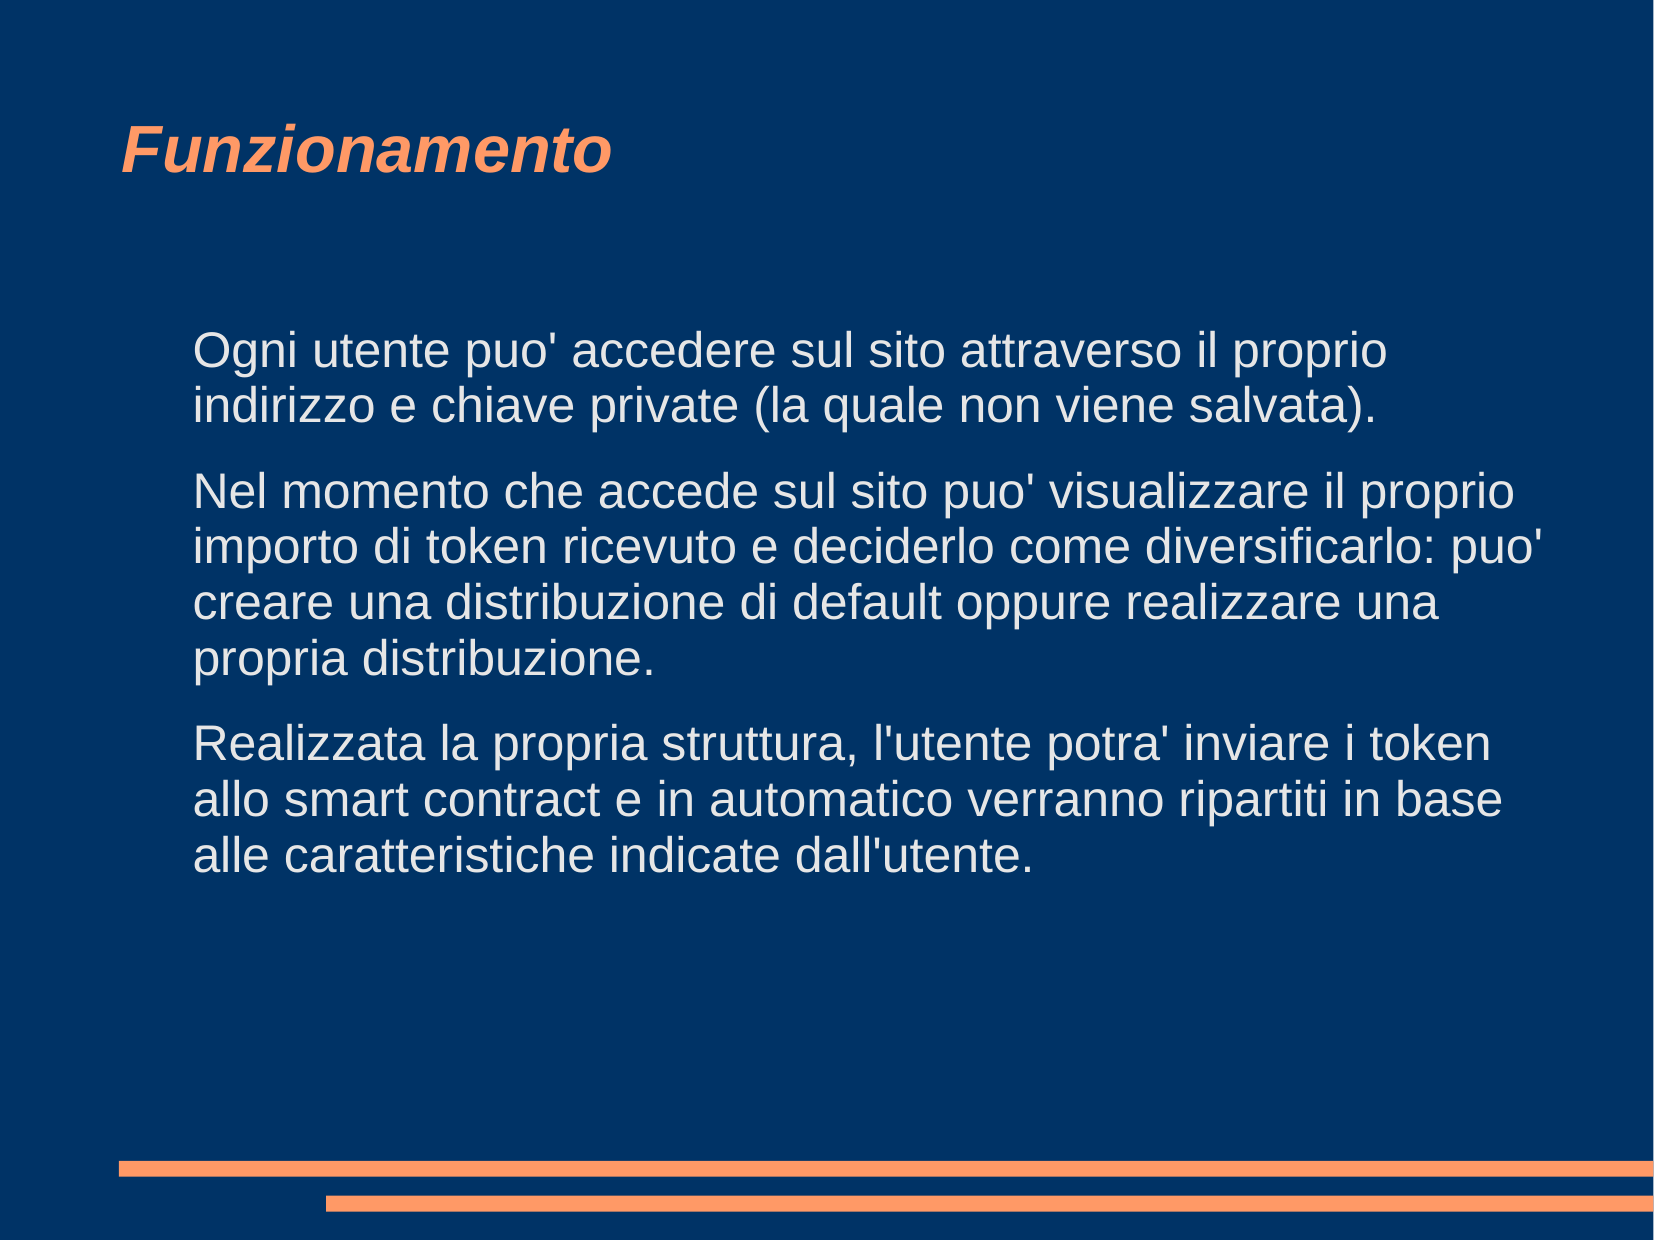

# Funzionamento
Ogni utente puo' accedere sul sito attraverso il proprio indirizzo e chiave private (la quale non viene salvata).
Nel momento che accede sul sito puo' visualizzare il proprio importo di token ricevuto e deciderlo come diversificarlo: puo' creare una distribuzione di default oppure realizzare una propria distribuzione.
Realizzata la propria struttura, l'utente potra' inviare i token allo smart contract e in automatico verranno ripartiti in base alle caratteristiche indicate dall'utente.